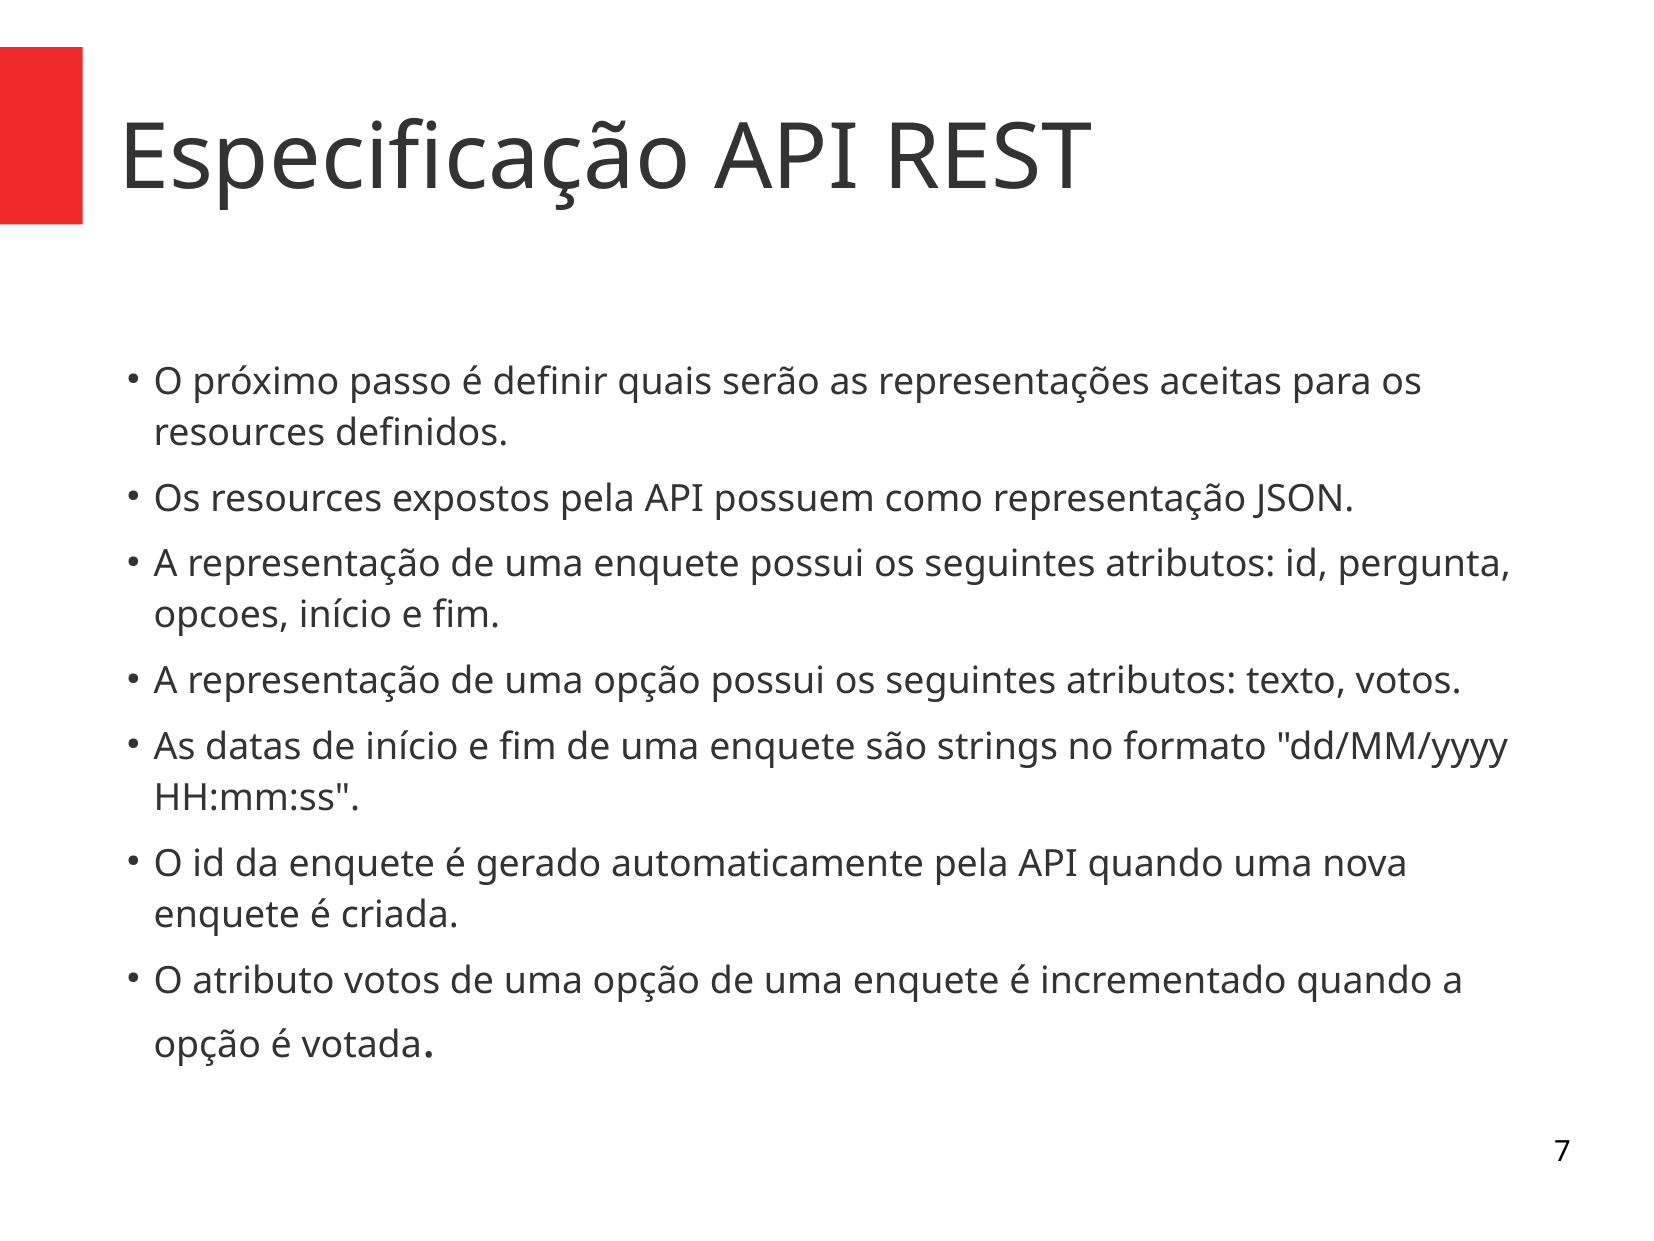

# Especificação API REST
O próximo passo é definir quais serão as representações aceitas para os resources definidos.
Os resources expostos pela API possuem como representação JSON.
A representação de uma enquete possui os seguintes atributos: id, pergunta, opcoes, início e fim.
A representação de uma opção possui os seguintes atributos: texto, votos.
As datas de início e fim de uma enquete são strings no formato "dd/MM/yyyy HH:mm:ss".
O id da enquete é gerado automaticamente pela API quando uma nova enquete é criada.
O atributo votos de uma opção de uma enquete é incrementado quando a opção é votada.
7